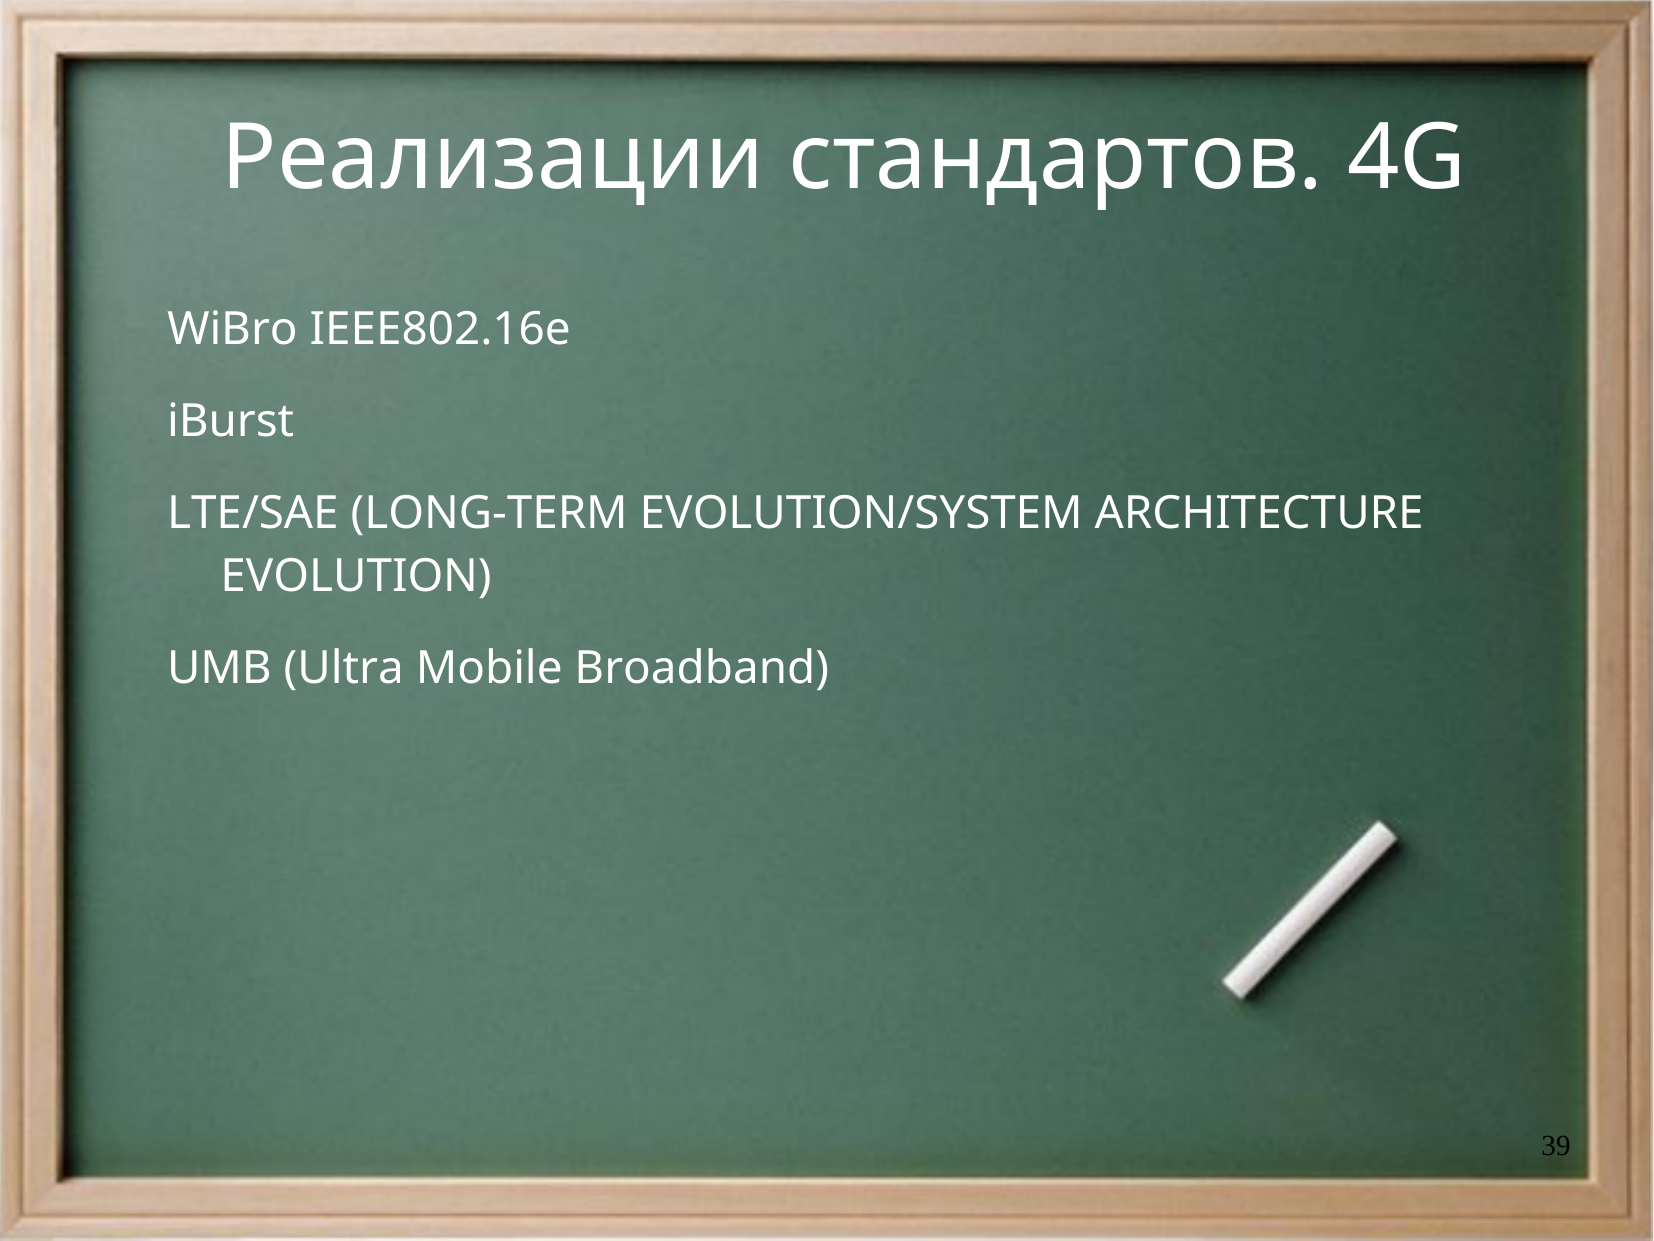

# Реализации стандартов. 4G
WiBro IEEE802.16e
iBurst
LTE/SAE (LONG-TERM EVOLUTION/SYSTEM ARCHITECTURE EVOLUTION)
UMB (Ultra Mobile Broadband)
39